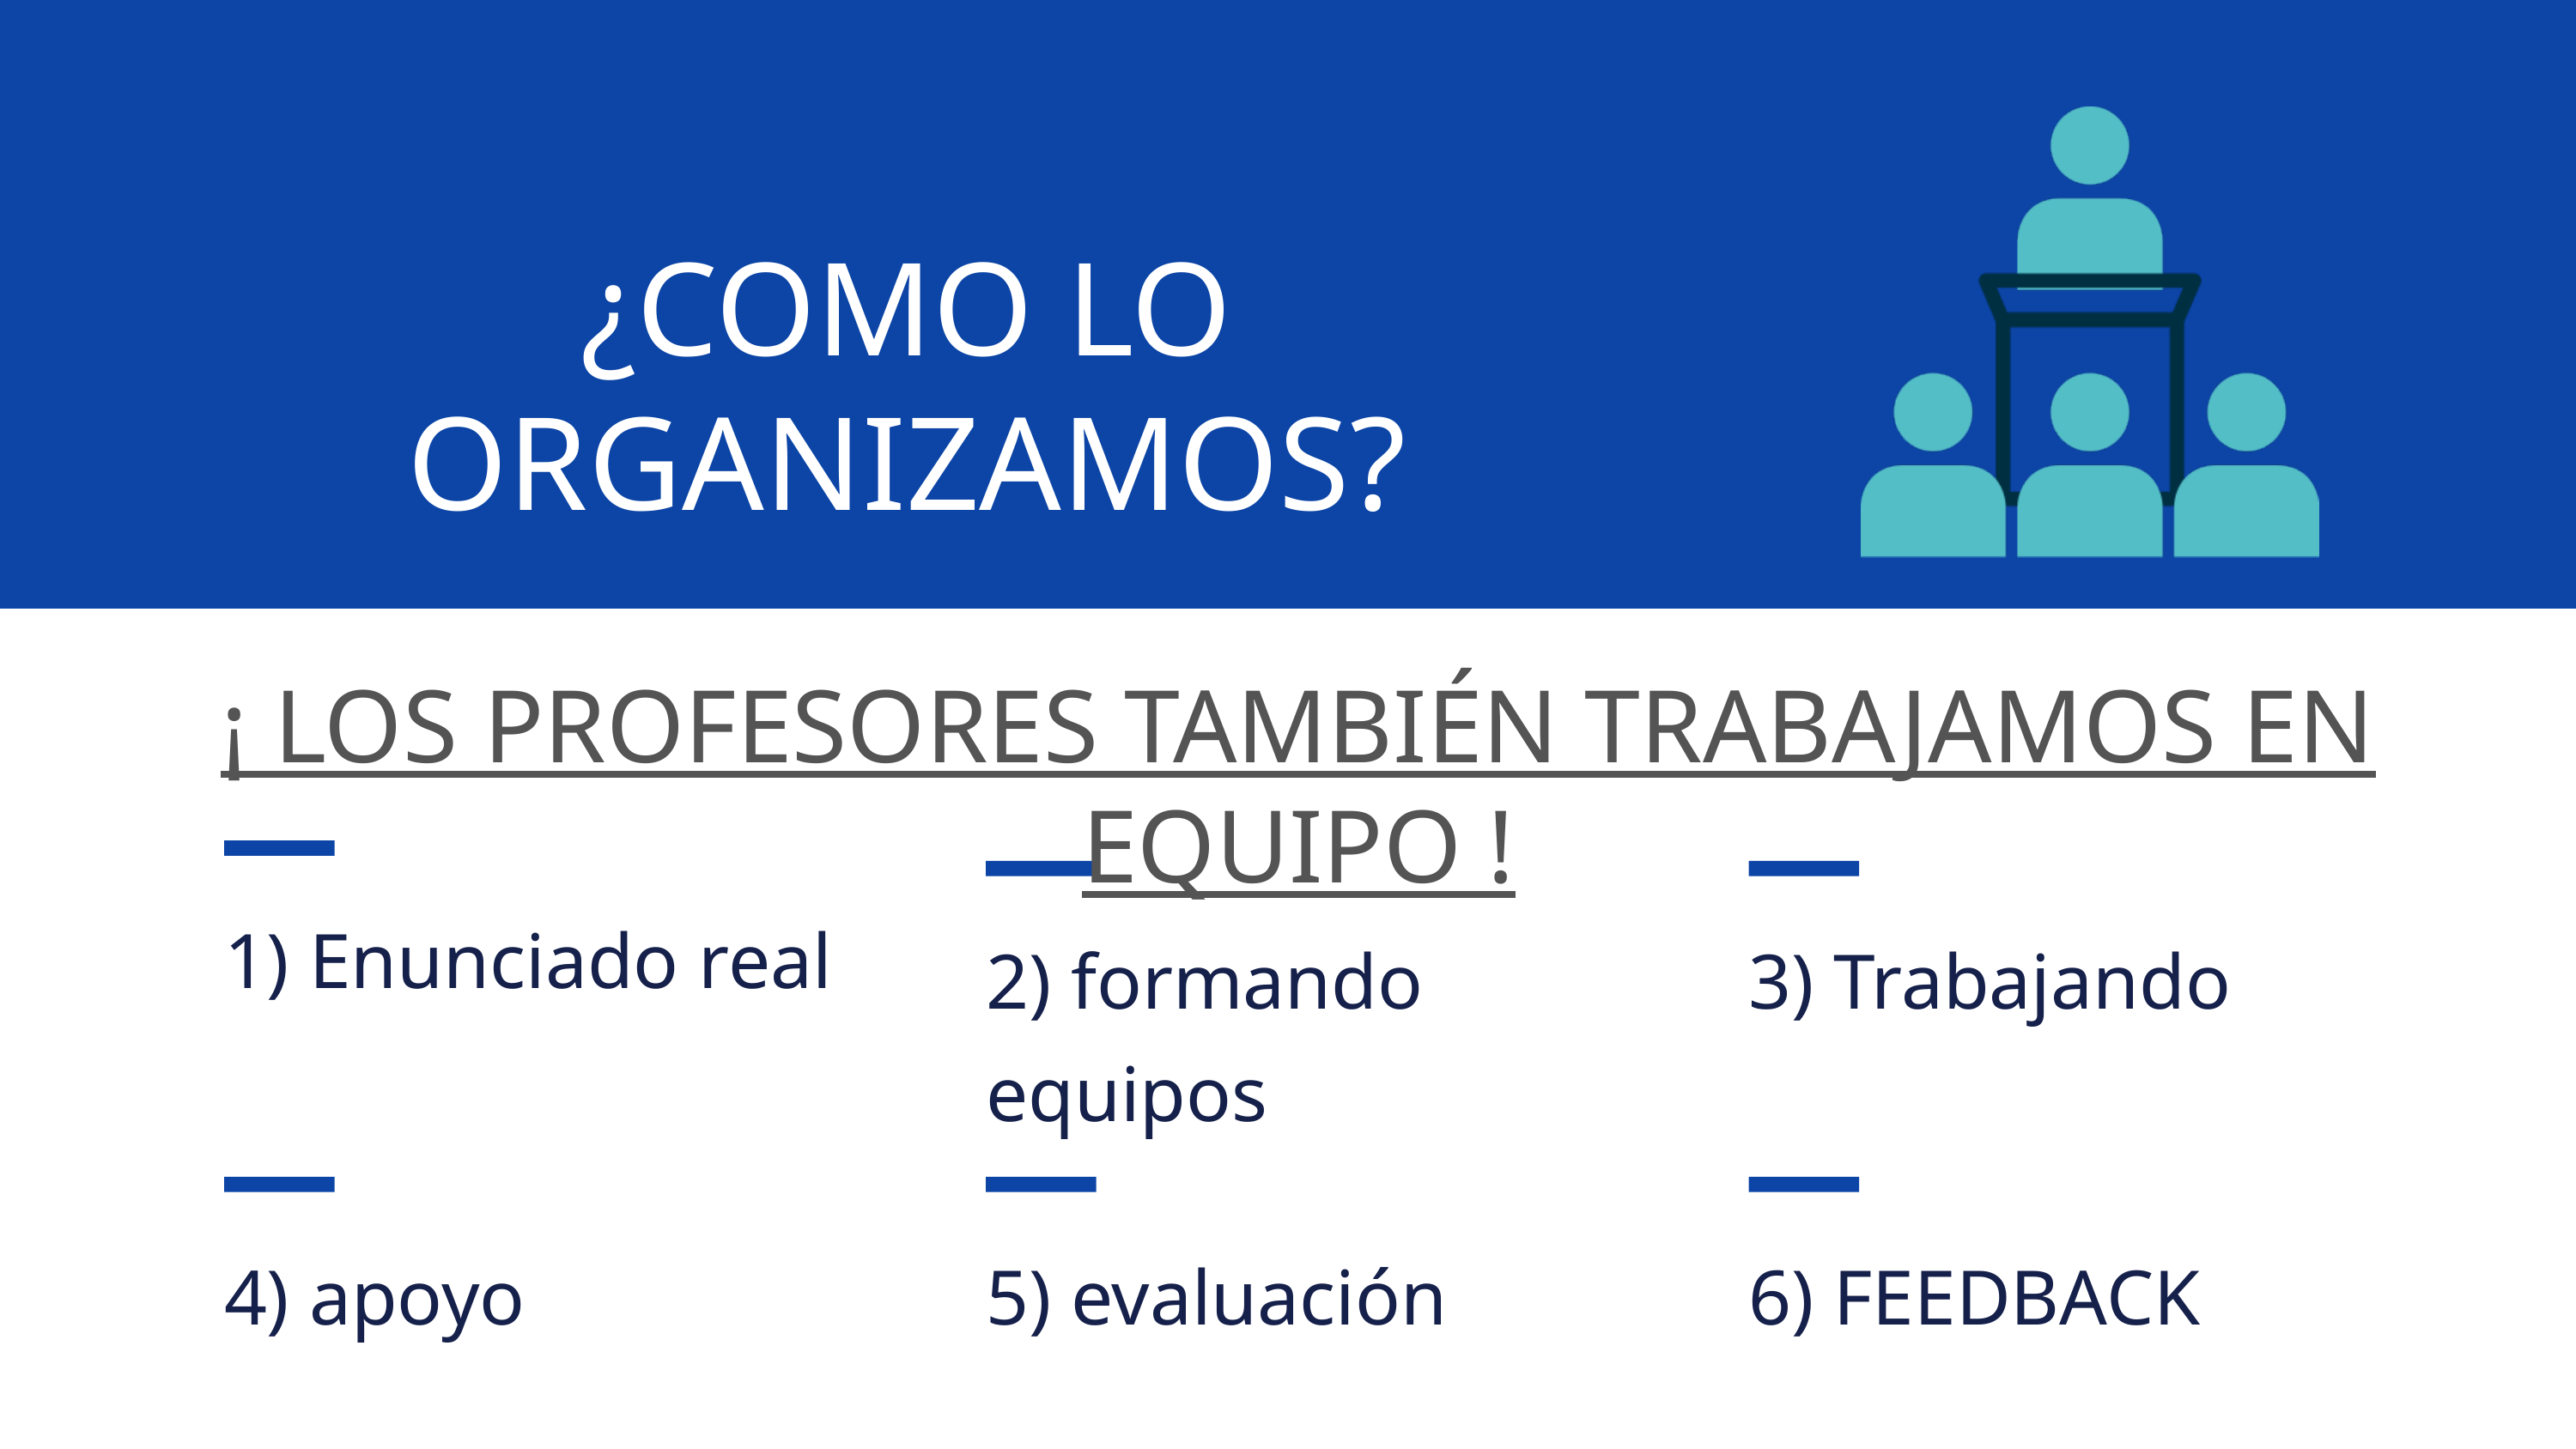

¿COMO LO ORGANIZAMOS?
¡ LOS PROFESORES TAMBIÉN TRABAJAMOS EN EQUIPO !
1) Enunciado real
2) formando equipos
3) Trabajando
4) apoyo
5) evaluación
6) FEEDBACK